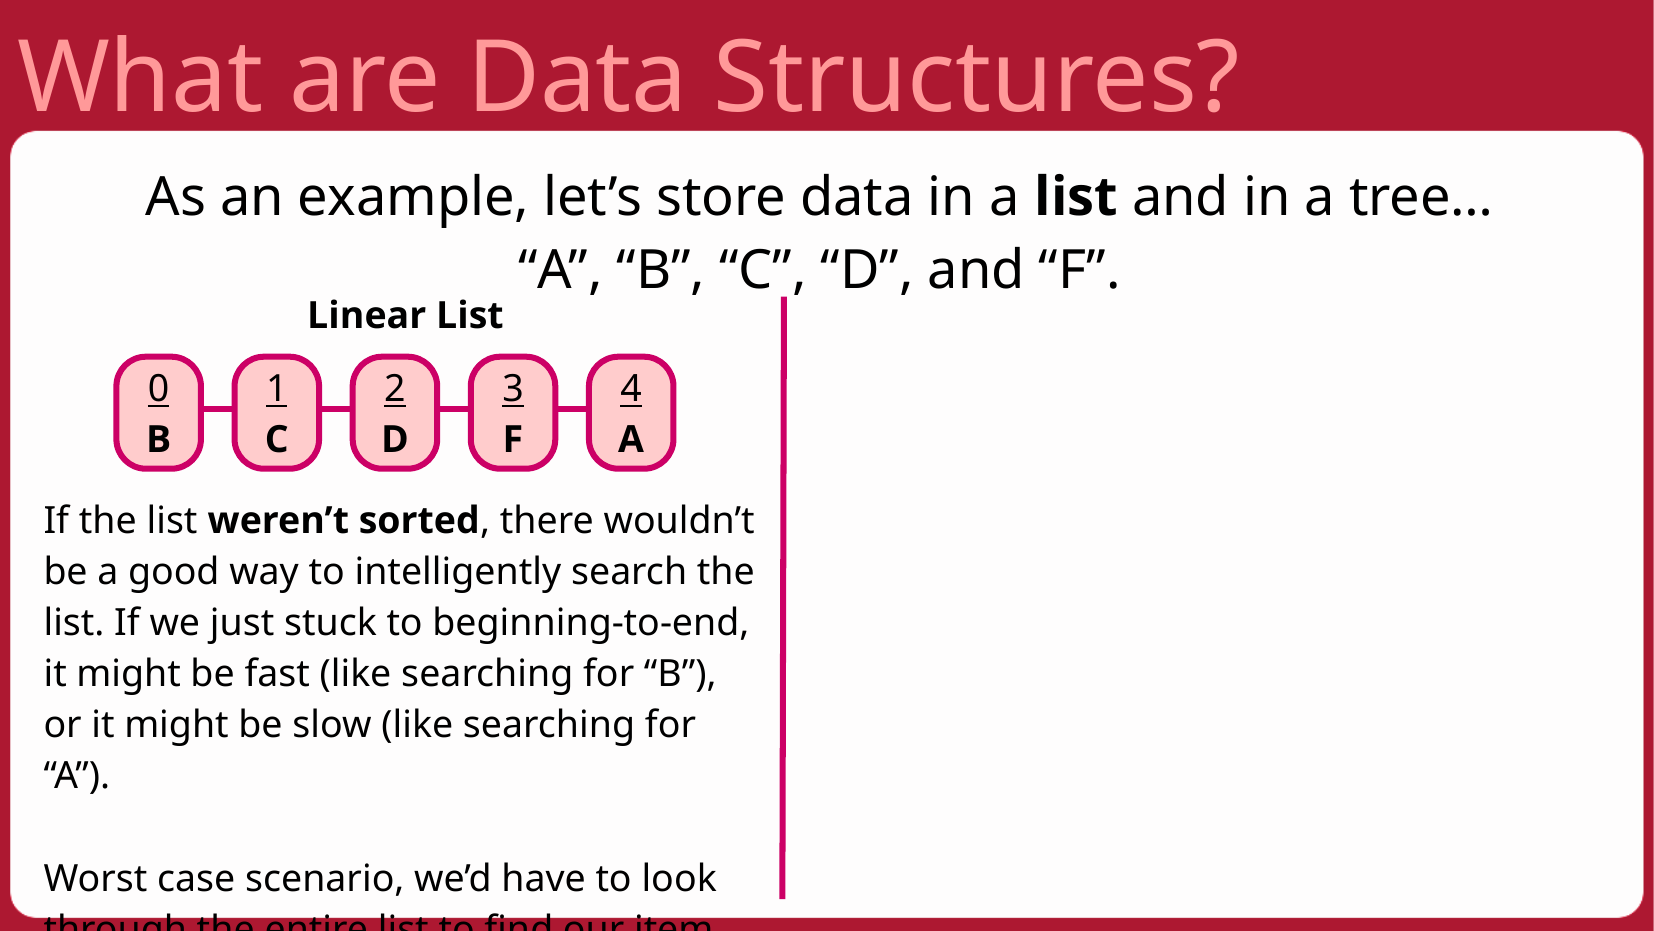

# What are Data Structures?
As an example, let’s store data in a list and in a tree…
“A”, “B”, “C”, “D”, and “F”.
Linear List
0
B
1
C
2
D
3
F
4
A
If the list weren’t sorted, there wouldn’t be a good way to intelligently search the list. If we just stuck to beginning-to-end, it might be fast (like searching for “B”), or it might be slow (like searching for “A”).
Worst case scenario, we’d have to look through the entire list to find our item.